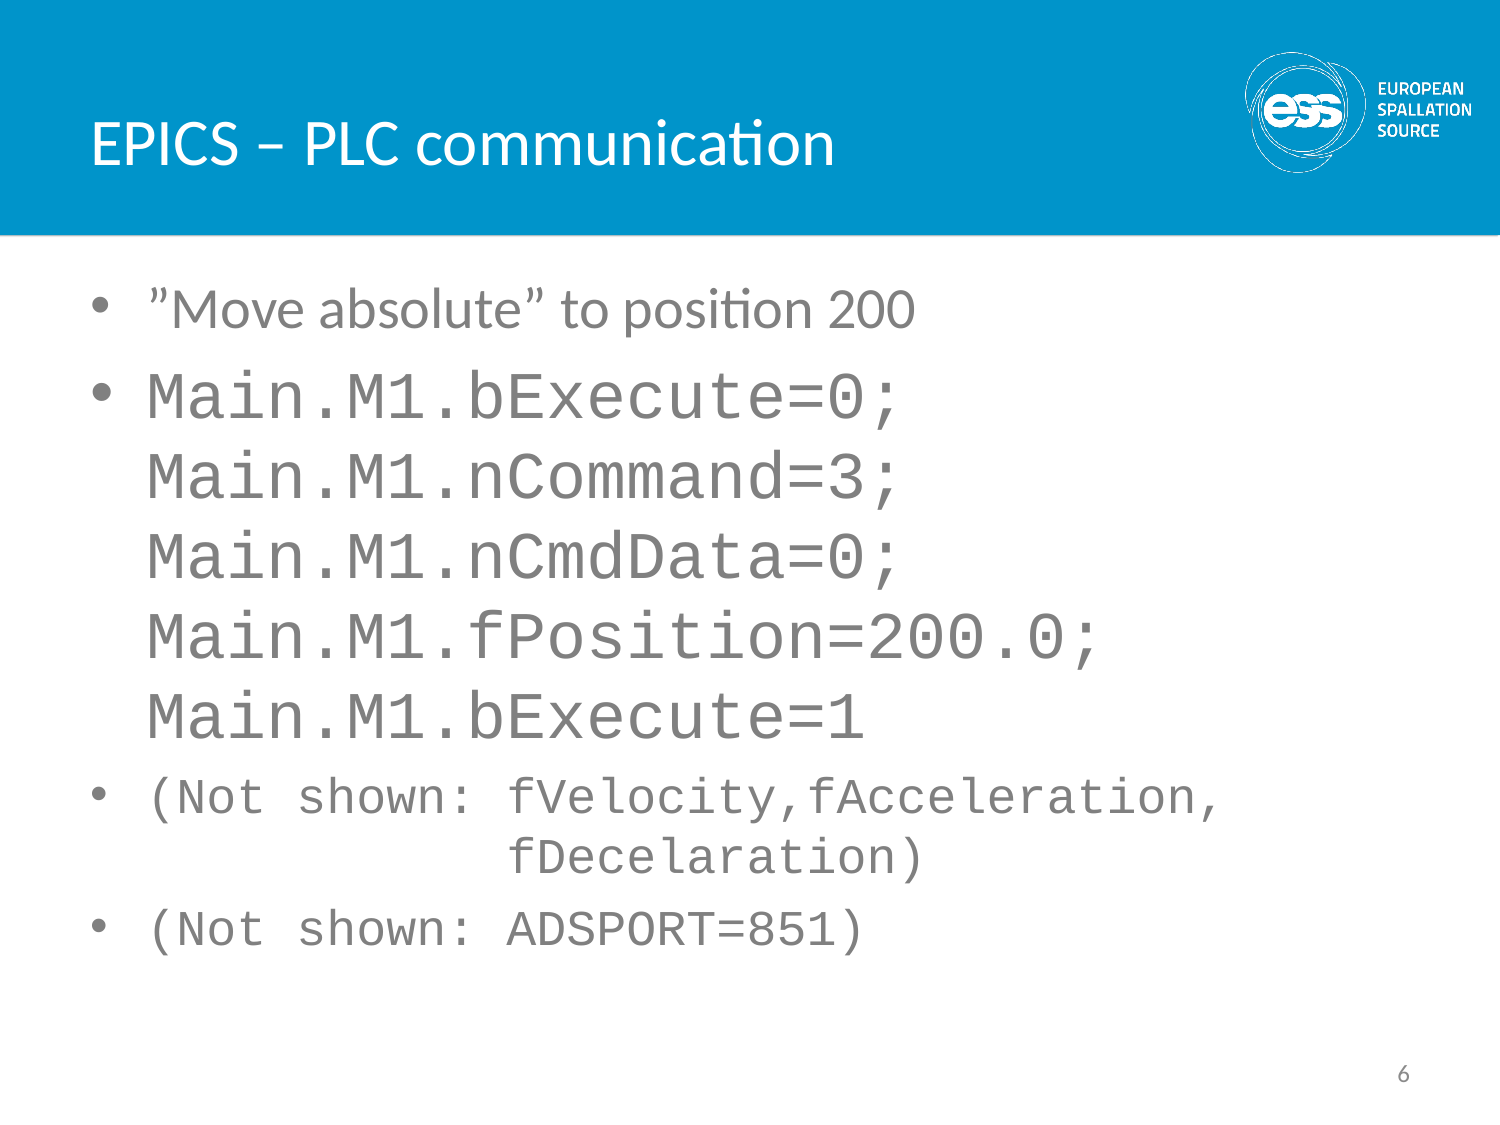

# EPICS – PLC communication
”Move absolute” to position 200
Main.M1.bExecute=0;
Main.M1.nCommand=3;
Main.M1.nCmdData=0;
Main.M1.fPosition=200.0;
Main.M1.bExecute=1
(Not shown: fVelocity,fAcceleration,
 fDecelaration)
(Not shown: ADSPORT=851)